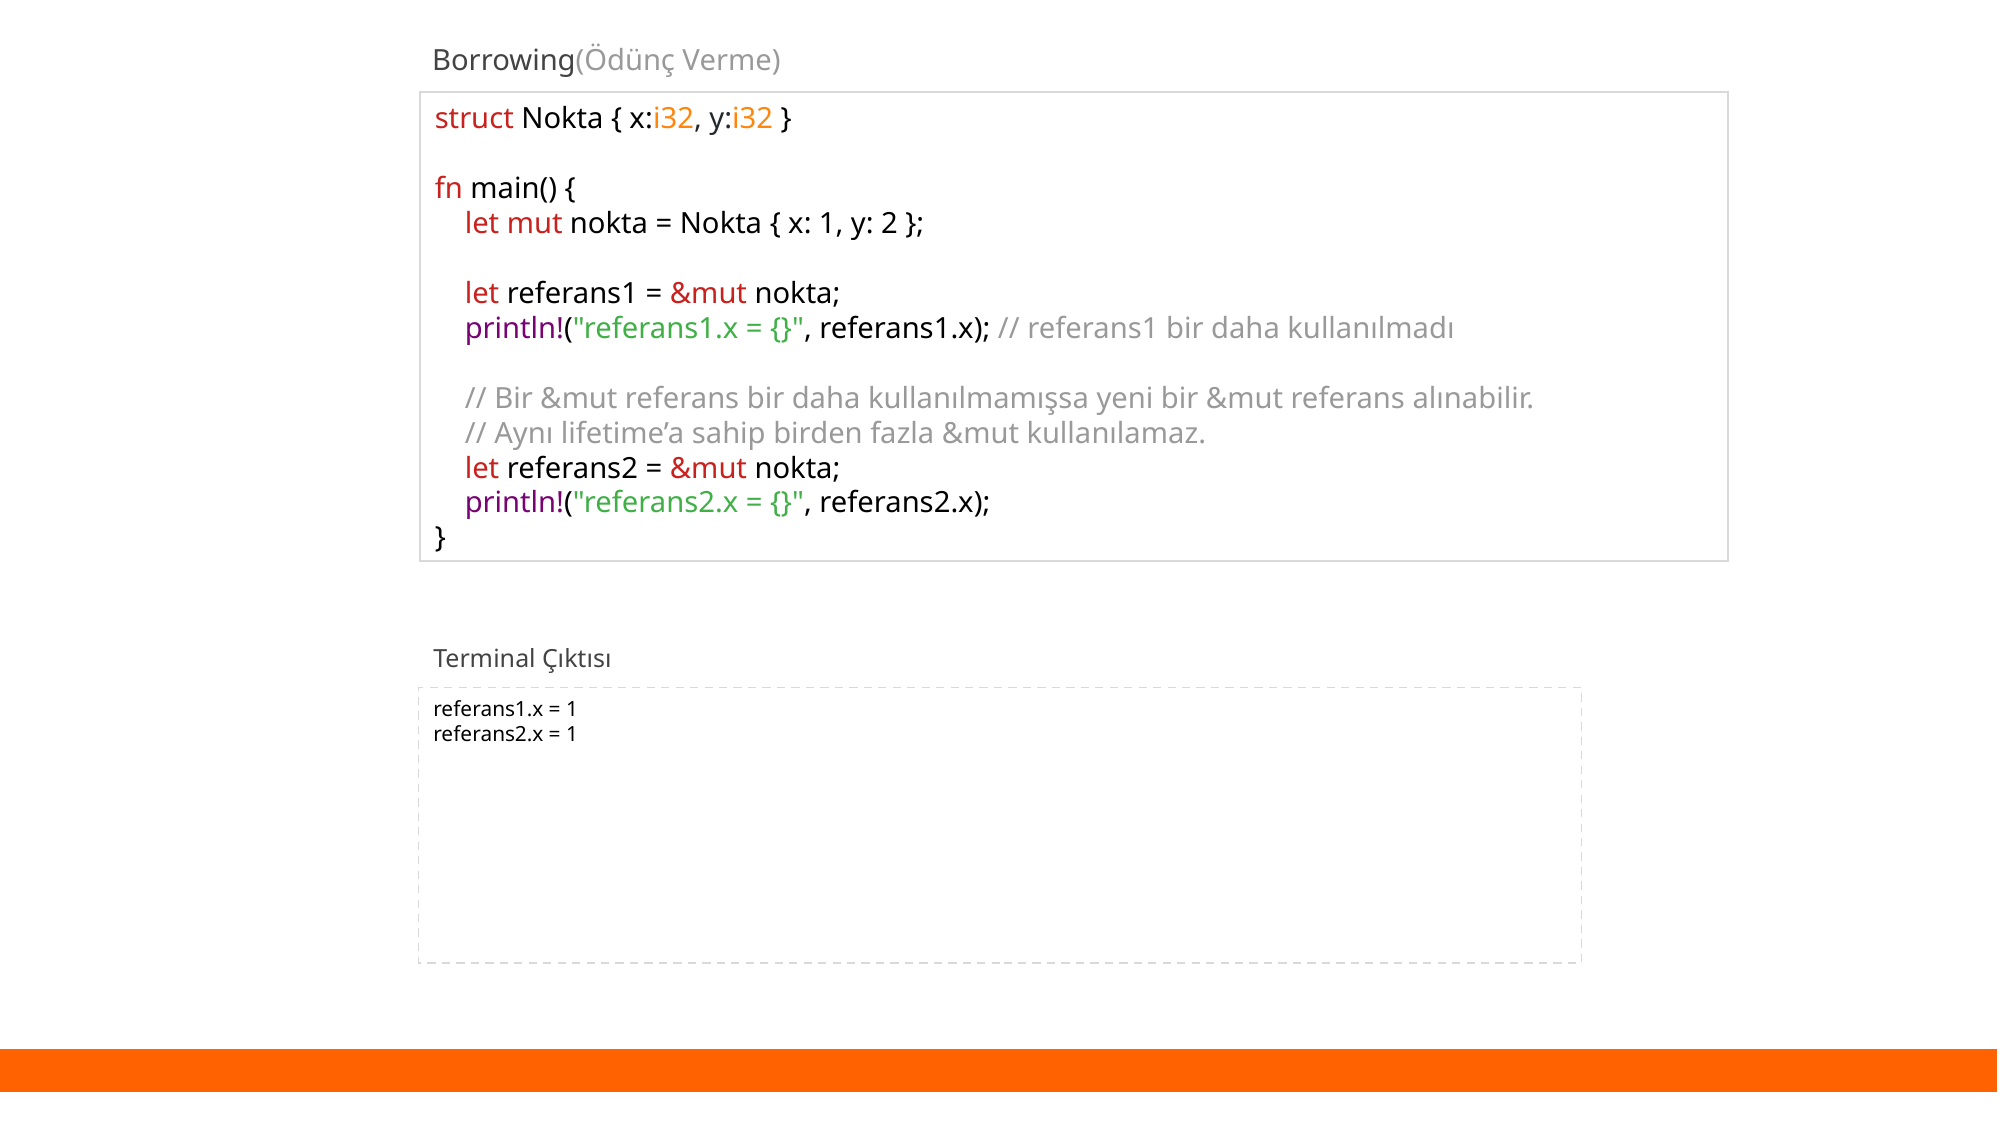

Borrowing(Ödünç Verme)
struct Nokta { x:i32, y:i32 }
fn main() {
 let mut nokta = Nokta { x: 1, y: 2 };
 let referans1 = &mut nokta;
 println!("referans1.x = {}", referans1.x); // referans1 bir daha kullanılmadı
 // Bir &mut referans bir daha kullanılmamışsa yeni bir &mut referans alınabilir.
 // Aynı lifetime’a sahip birden fazla &mut kullanılamaz.
 let referans2 = &mut nokta;
 println!("referans2.x = {}", referans2.x);
}
Terminal Çıktısı
referans1.x = 1
referans2.x = 1